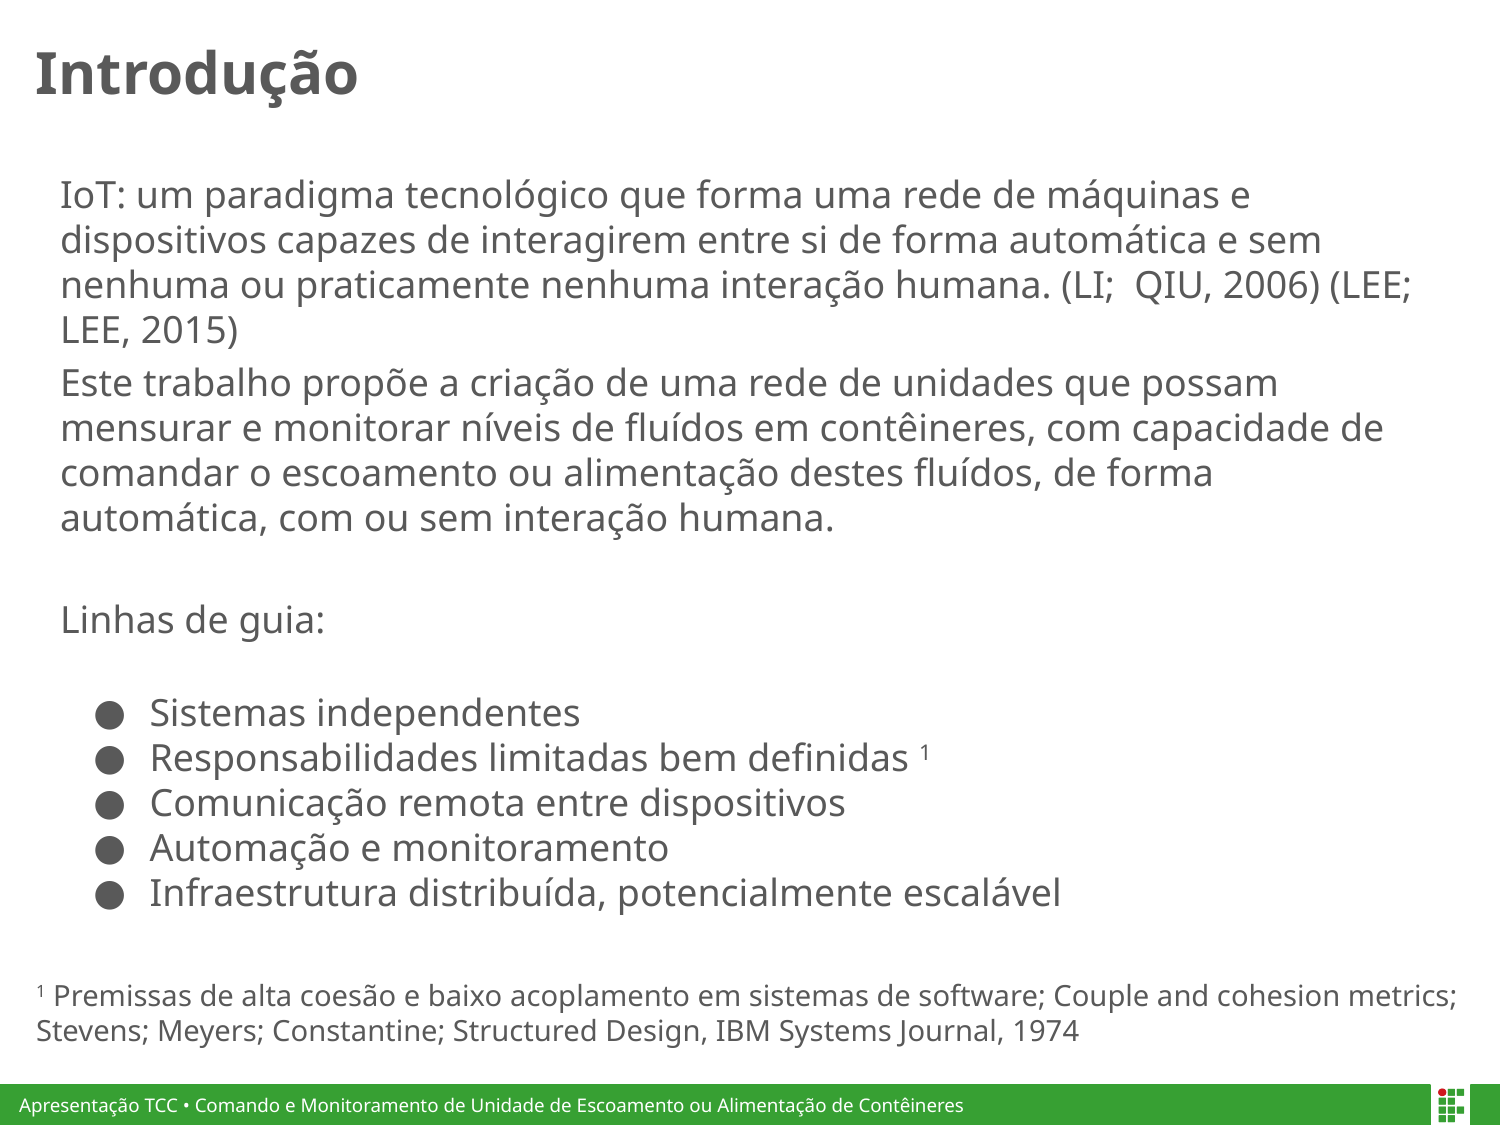

Introdução
IoT: um paradigma tecnológico que forma uma rede de máquinas e dispositivos capazes de interagirem entre si de forma automática e sem nenhuma ou praticamente nenhuma interação humana. (LI; QIU, 2006) (LEE; LEE, 2015)
Este trabalho propõe a criação de uma rede de unidades que possam mensurar e monitorar níveis de fluídos em contêineres, com capacidade de comandar o escoamento ou alimentação destes fluídos, de forma automática, com ou sem interação humana.
Linhas de guia:
Sistemas independentes
Responsabilidades limitadas bem definidas 1
Comunicação remota entre dispositivos
Automação e monitoramento
Infraestrutura distribuída, potencialmente escalável
1 Premissas de alta coesão e baixo acoplamento em sistemas de software; Couple and cohesion metrics; Stevens; Meyers; Constantine; Structured Design, IBM Systems Journal, 1974
Apresentação TCC • Comando e Monitoramento de Unidade de Escoamento ou Alimentação de Contêineres